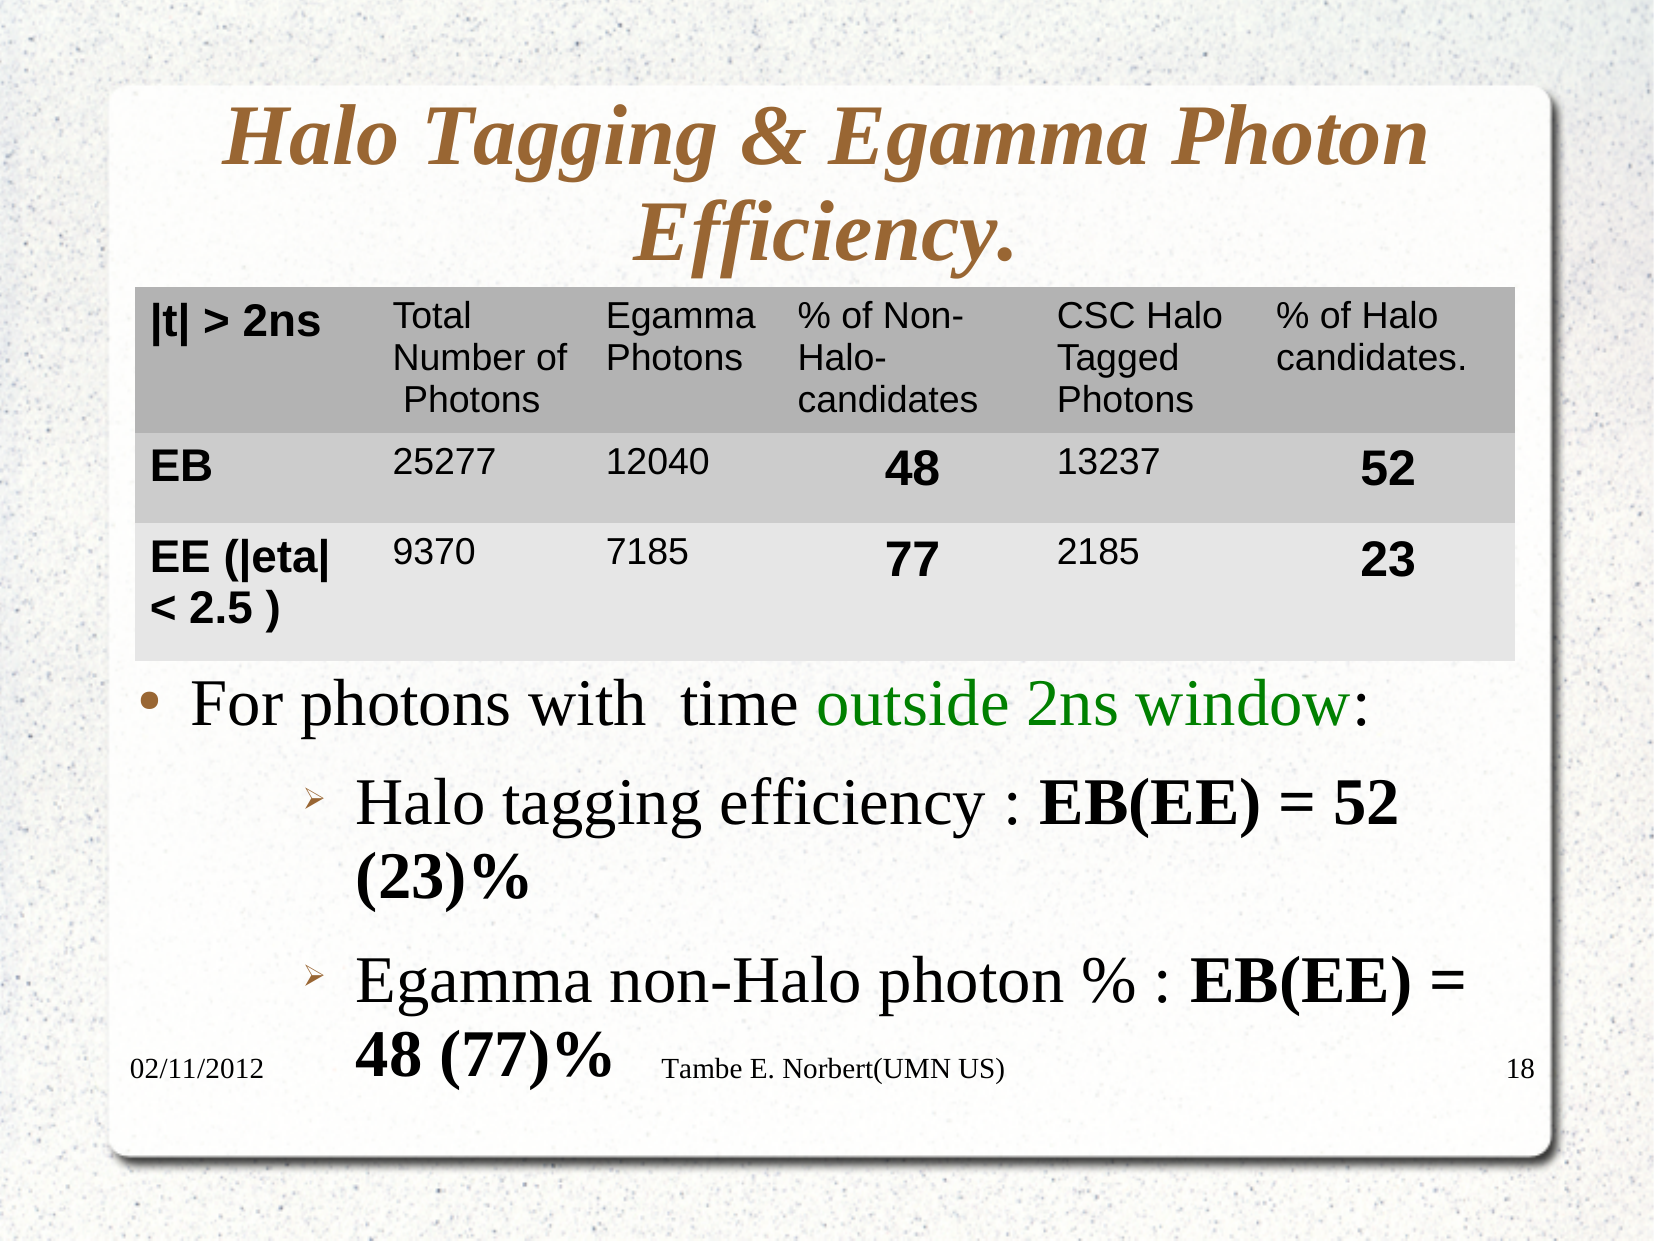

# Halo Tagging & Egamma Photon Efficiency.
| |t| > 2ns | Total Number of Photons | Egamma Photons | % of Non-Halo- candidates | CSC Halo Tagged Photons | % of Halo candidates. |
| --- | --- | --- | --- | --- | --- |
| EB | 25277 | 12040 | 48 | 13237 | 52 |
| EE (|eta| < 2.5 ) | 9370 | 7185 | 77 | 2185 | 23 |
For photons with time outside 2ns window:
Halo tagging efficiency : EB(EE) = 52 (23)%
Egamma non-Halo photon % : EB(EE) = 48 (77)%
02/11/2012
Tambe E. Norbert(UMN US)
18